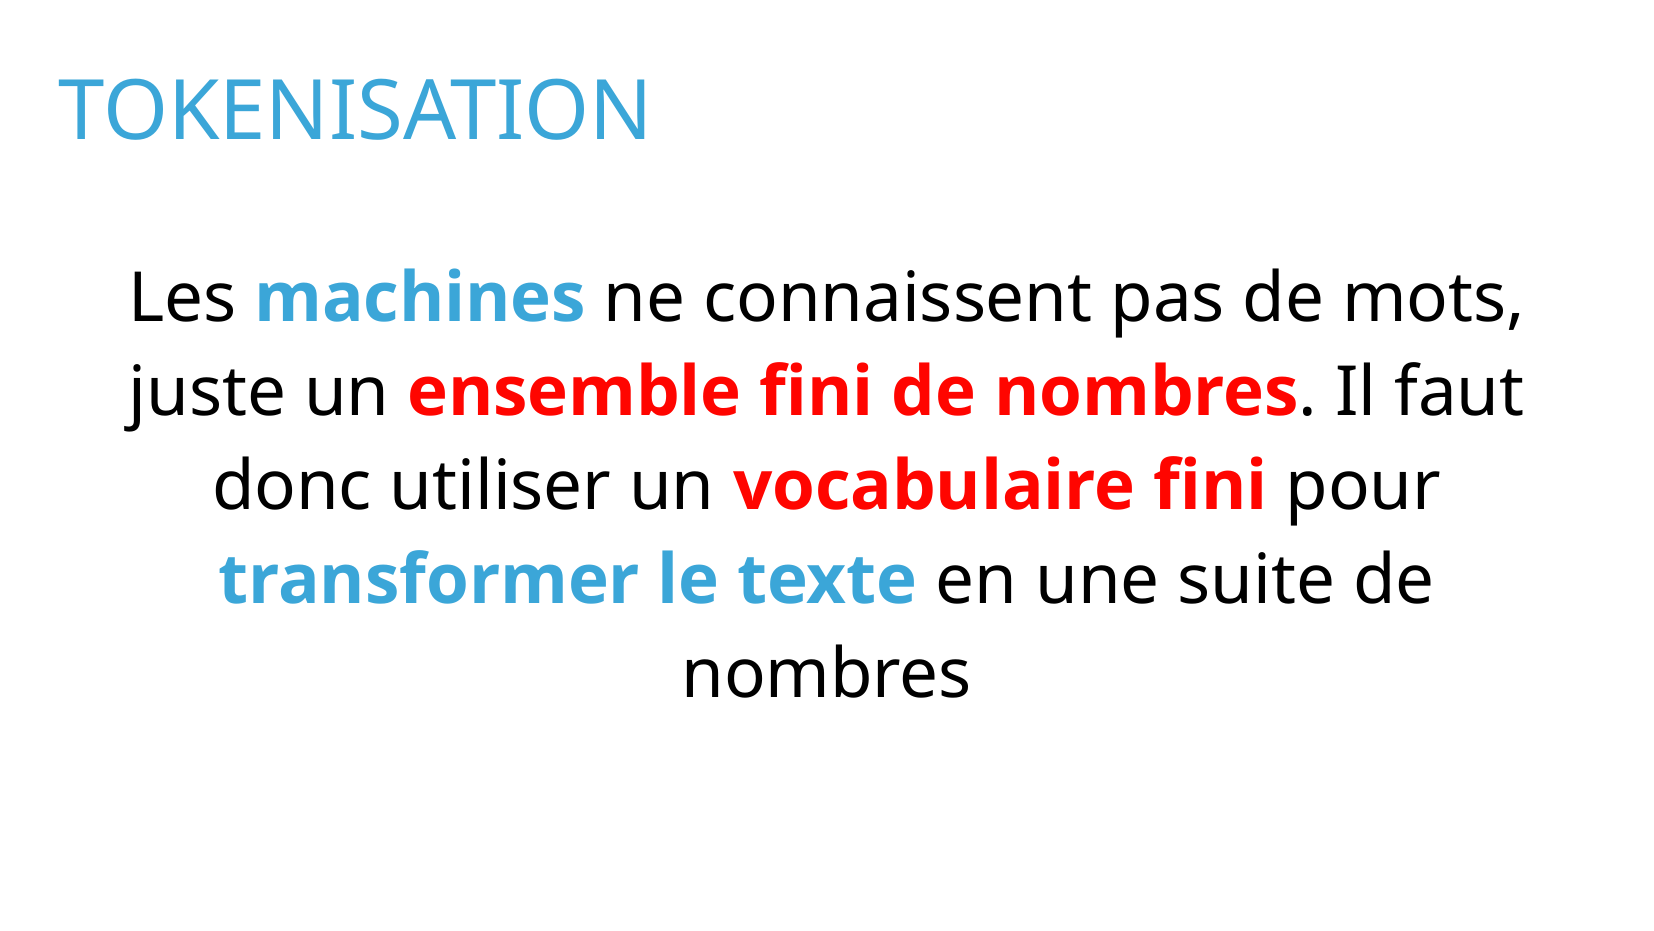

# TOKENISATION
Les machines ne connaissent pas de mots, juste un ensemble fini de nombres. Il faut donc utiliser un vocabulaire fini pour transformer le texte en une suite de nombres